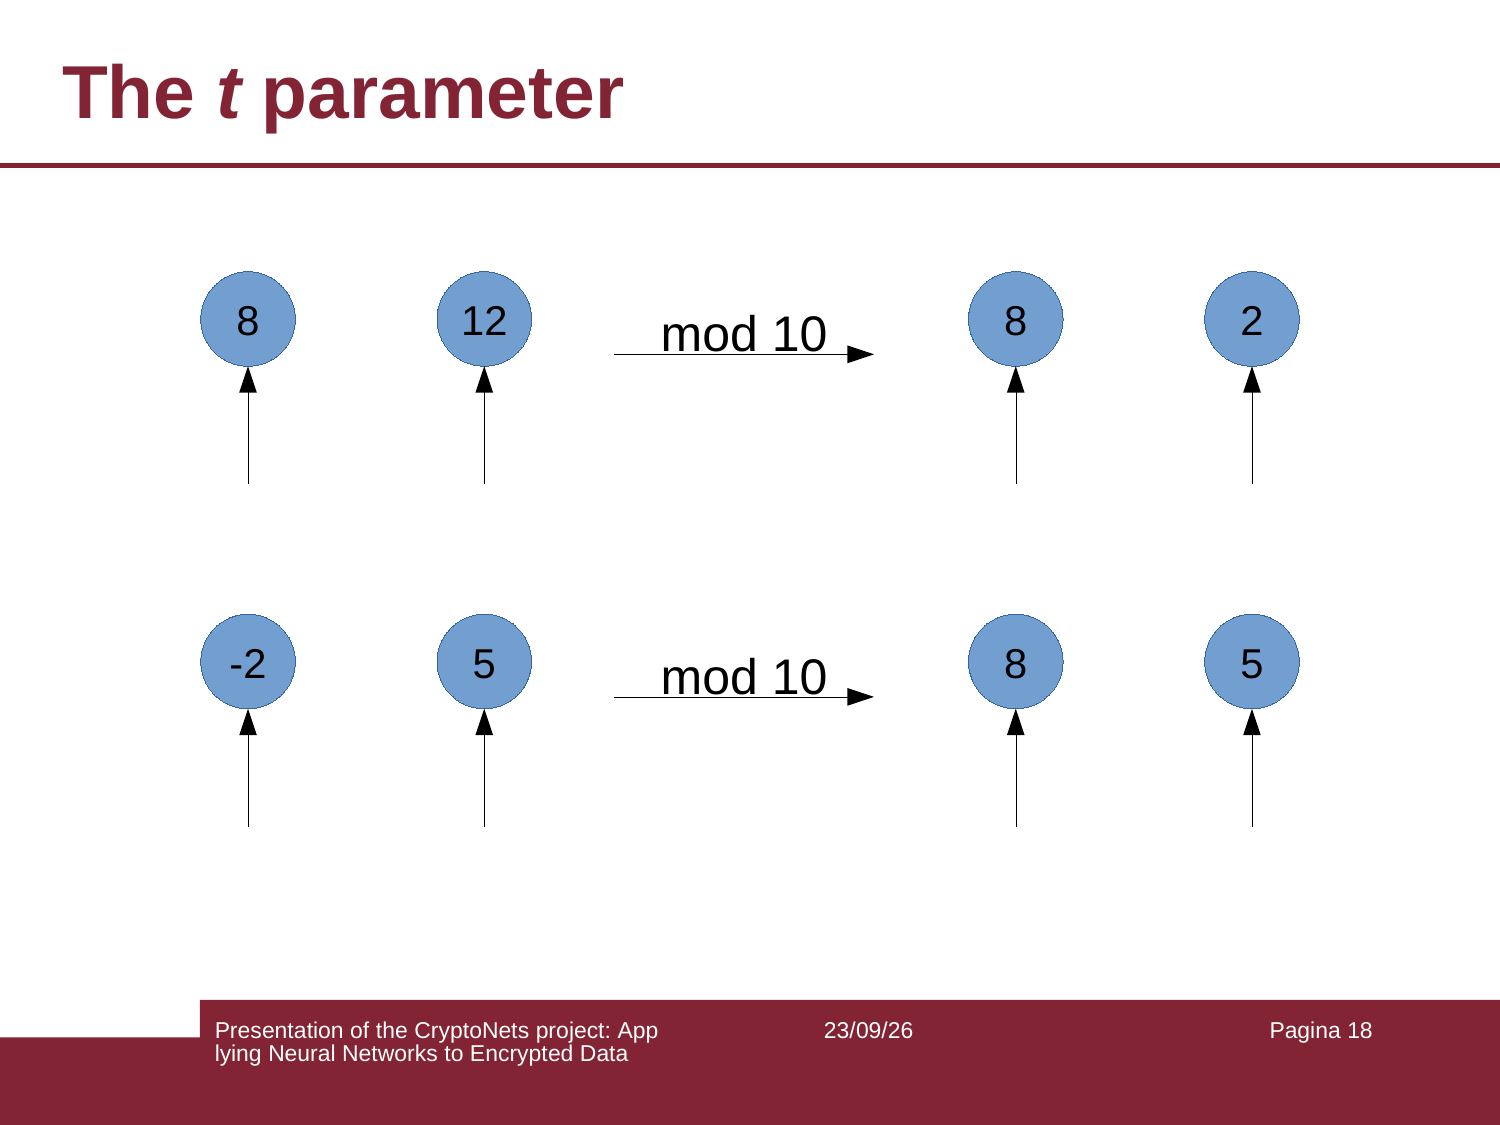

# The t parameter
8
12
8
2
mod 10
-2
5
8
5
mod 10
Presentation of the CryptoNets project: Applying Neural Networks to Encrypted Data
3/10/19
18